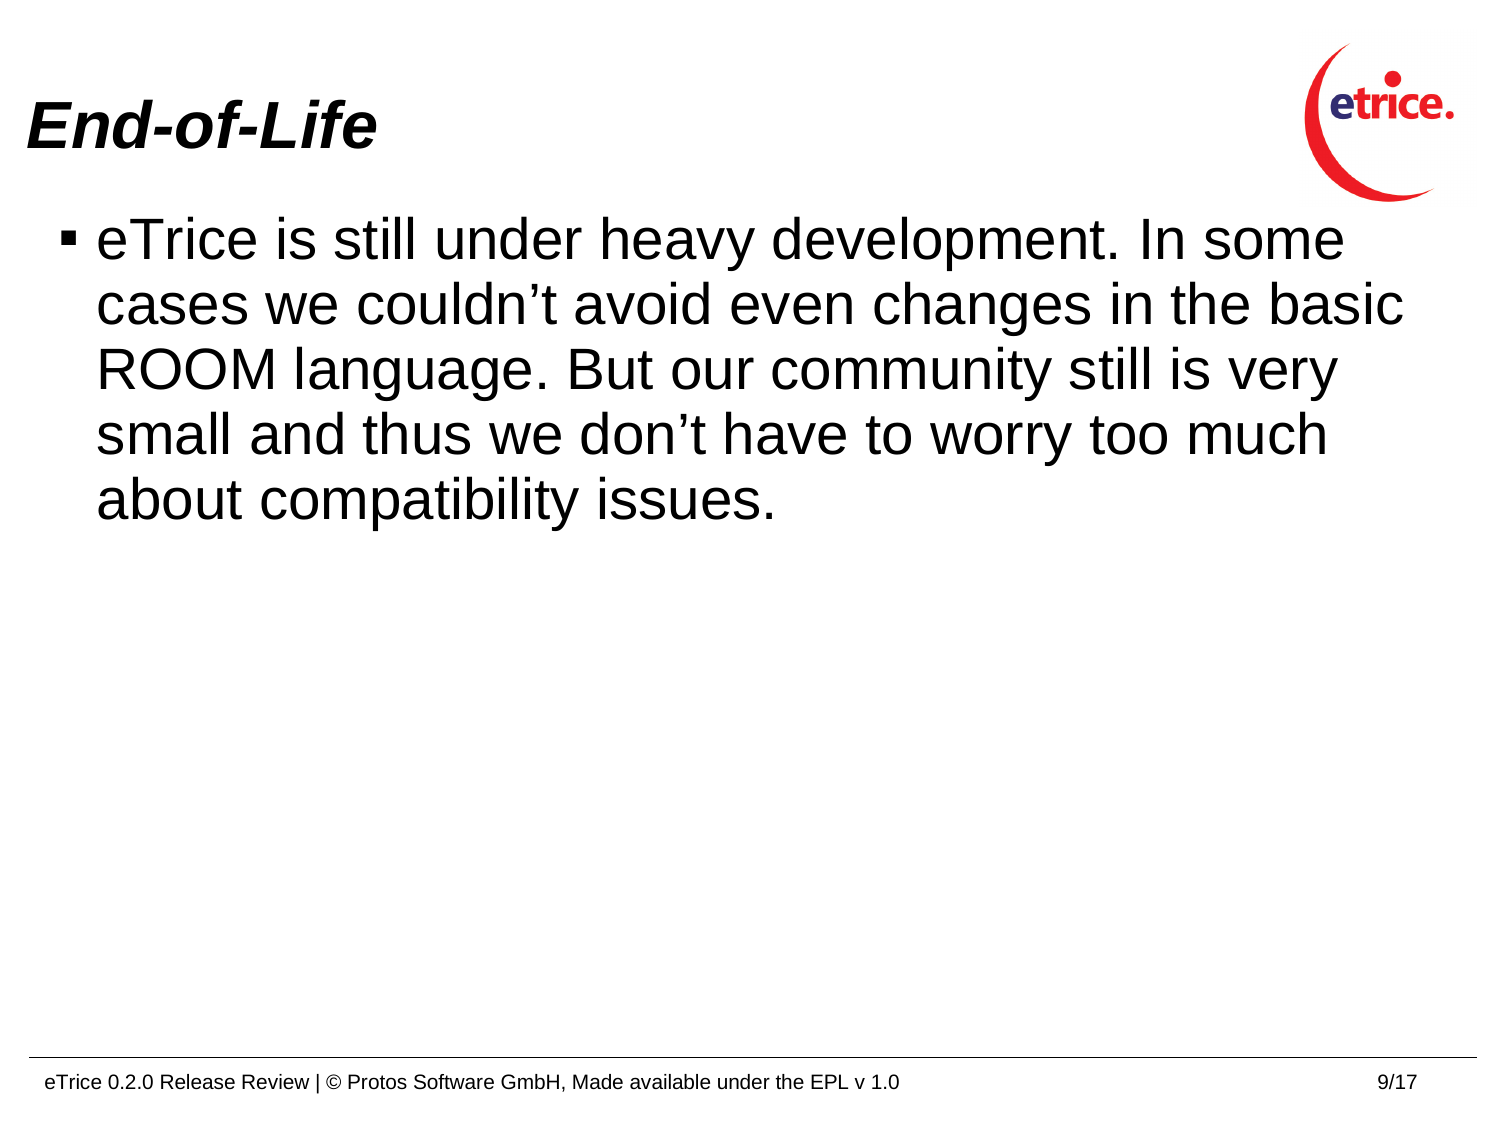

# End-of-Life
eTrice is still under heavy development. In some cases we couldn’t avoid even changes in the basic ROOM language. But our community still is very small and thus we don’t have to worry too much about compatibility issues.